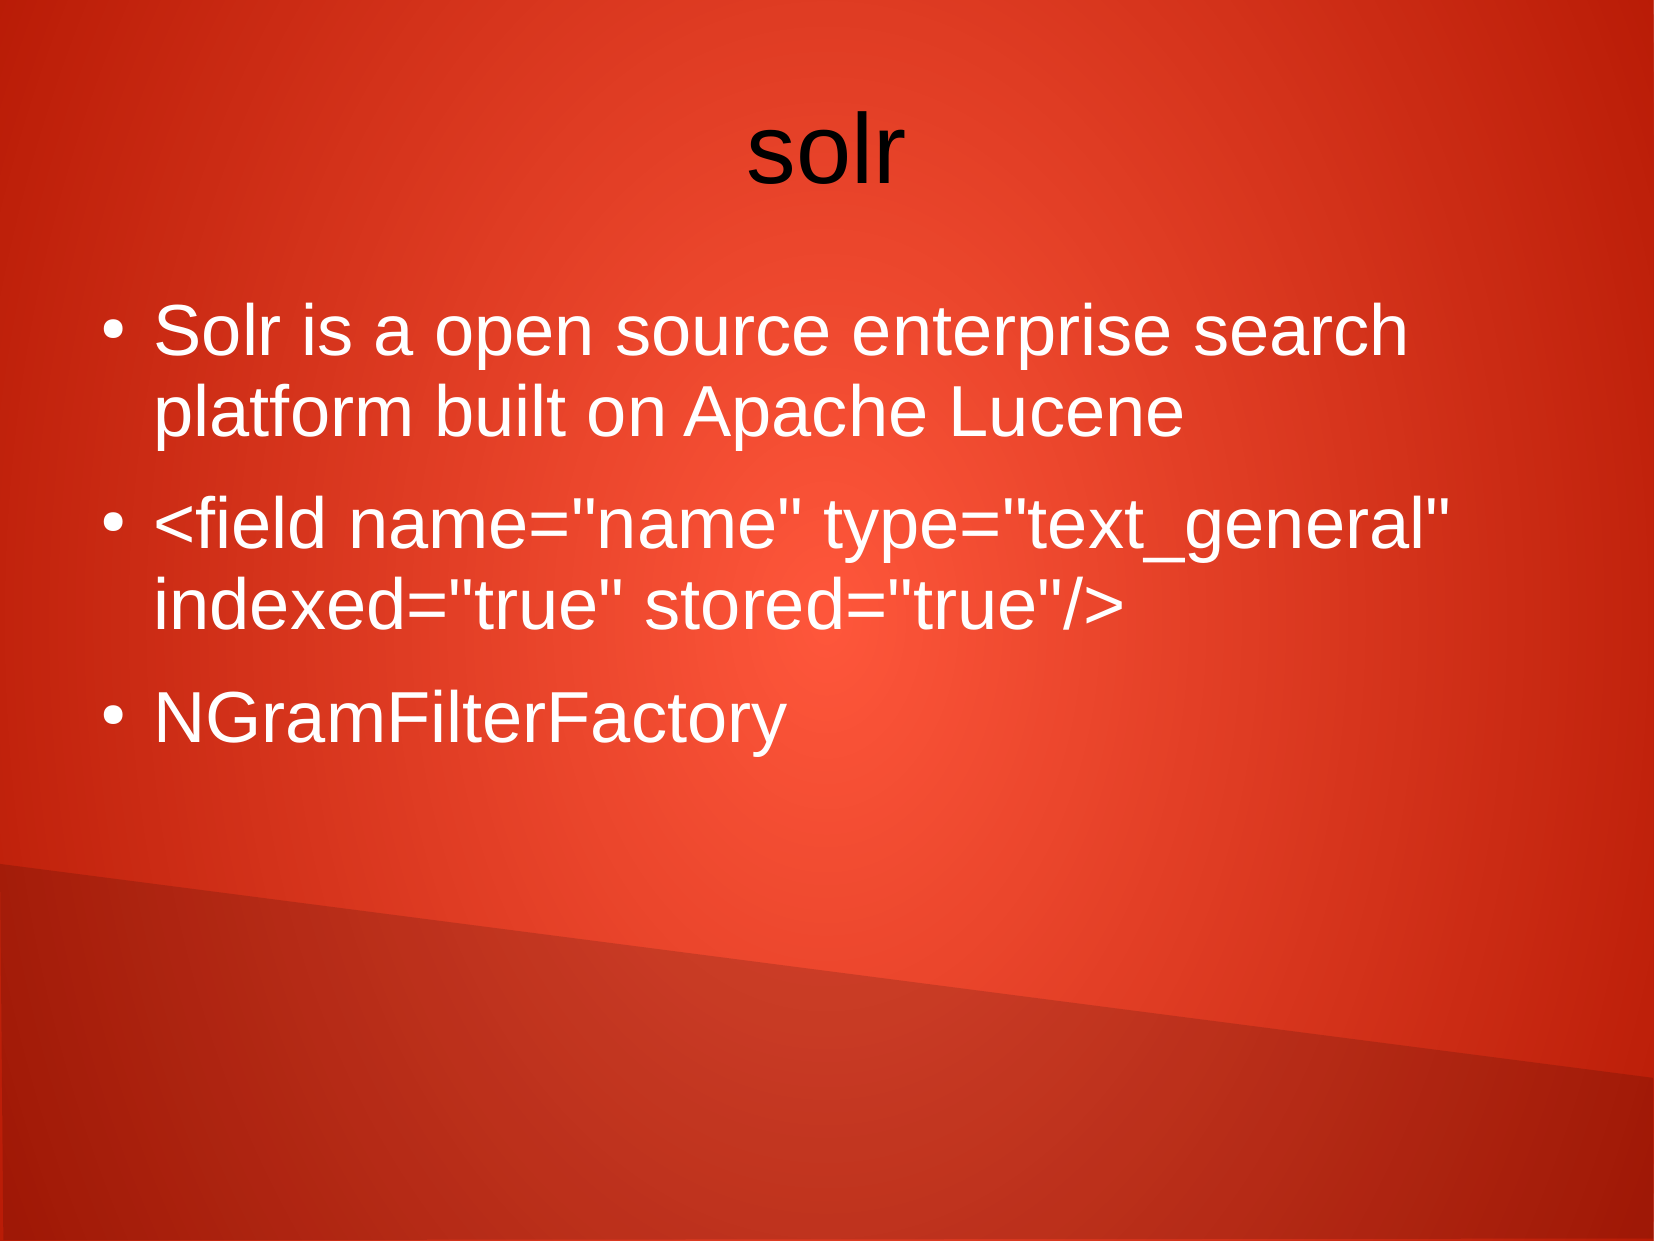

# solr
Solr is a open source enterprise search platform built on Apache Lucene
<field name="name" type="text_general" indexed="true" stored="true"/>
NGramFilterFactory